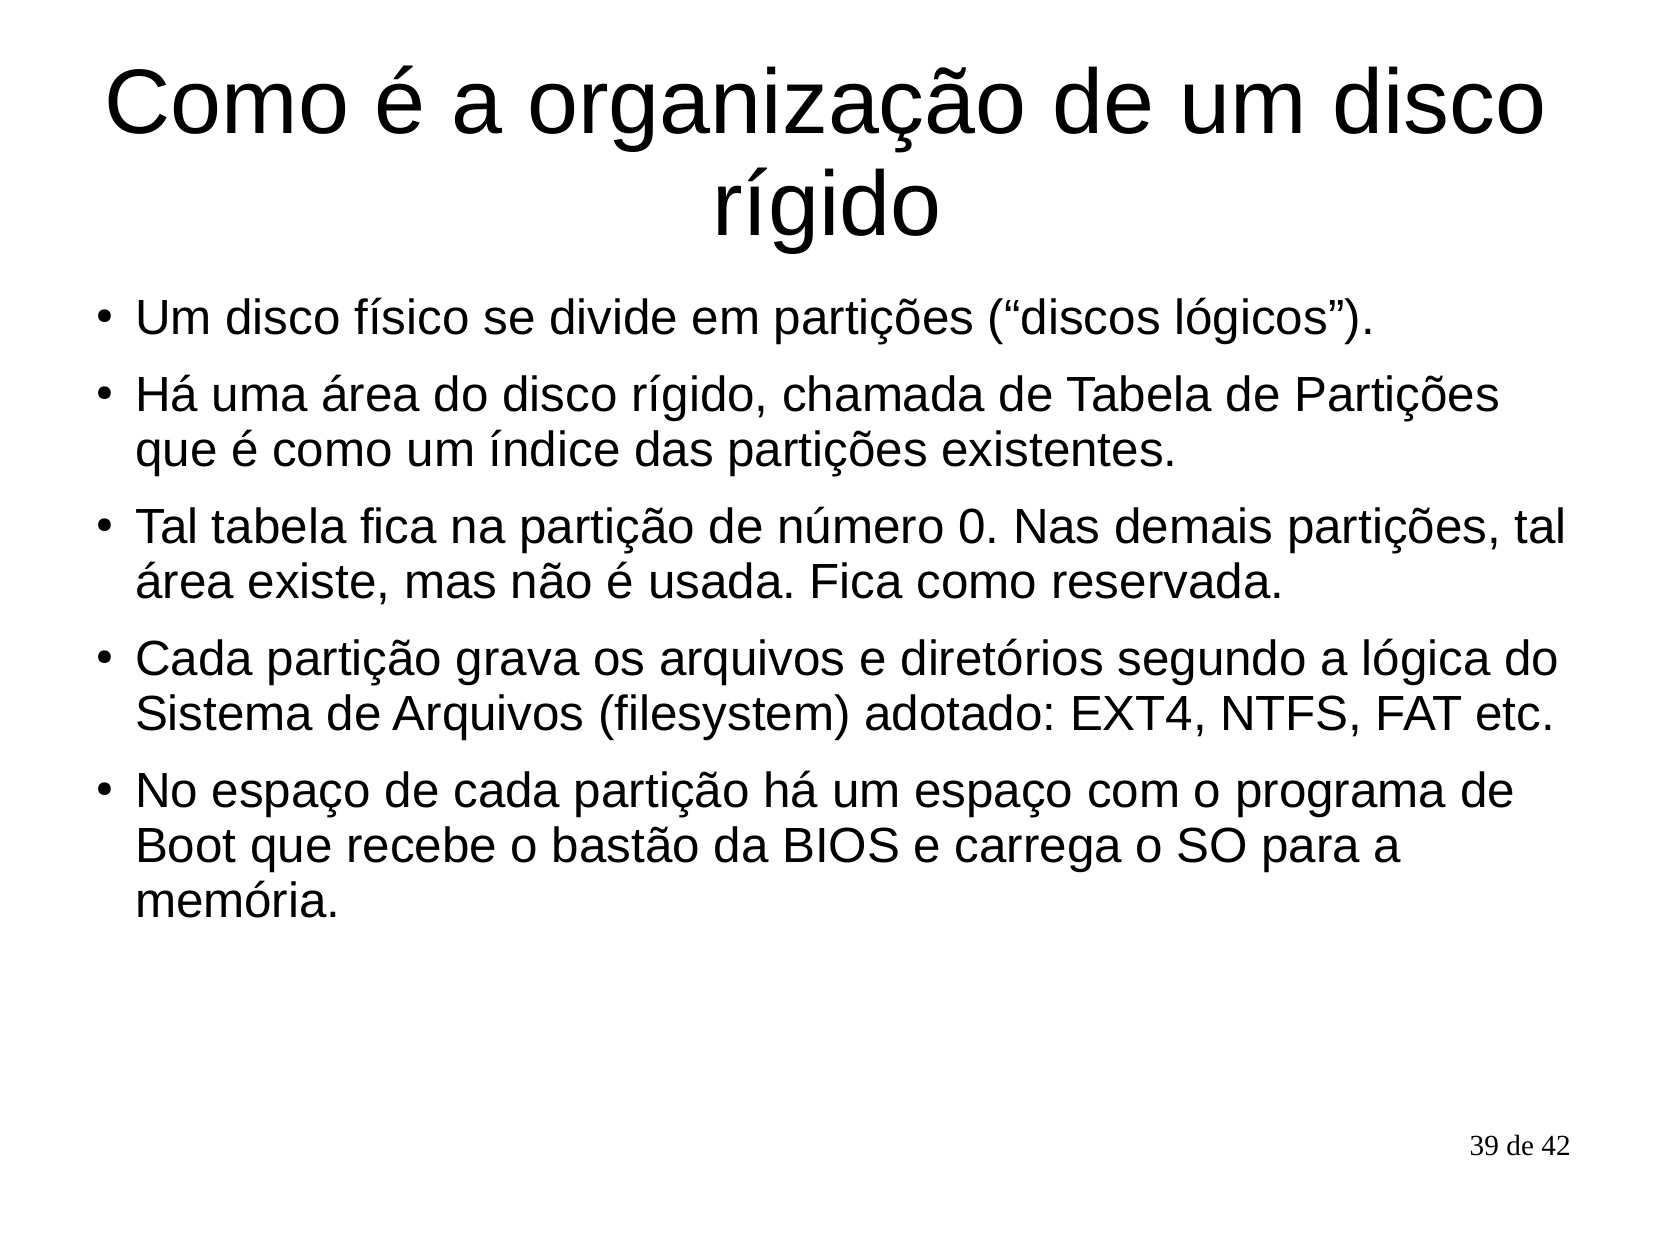

# Como é a organização de um disco rígido
Um disco físico se divide em partições (“discos lógicos”).
Há uma área do disco rígido, chamada de Tabela de Partições que é como um índice das partições existentes.
Tal tabela fica na partição de número 0. Nas demais partições, tal área existe, mas não é usada. Fica como reservada.
Cada partição grava os arquivos e diretórios segundo a lógica do Sistema de Arquivos (filesystem) adotado: EXT4, NTFS, FAT etc.
No espaço de cada partição há um espaço com o programa de Boot que recebe o bastão da BIOS e carrega o SO para a memória.
39